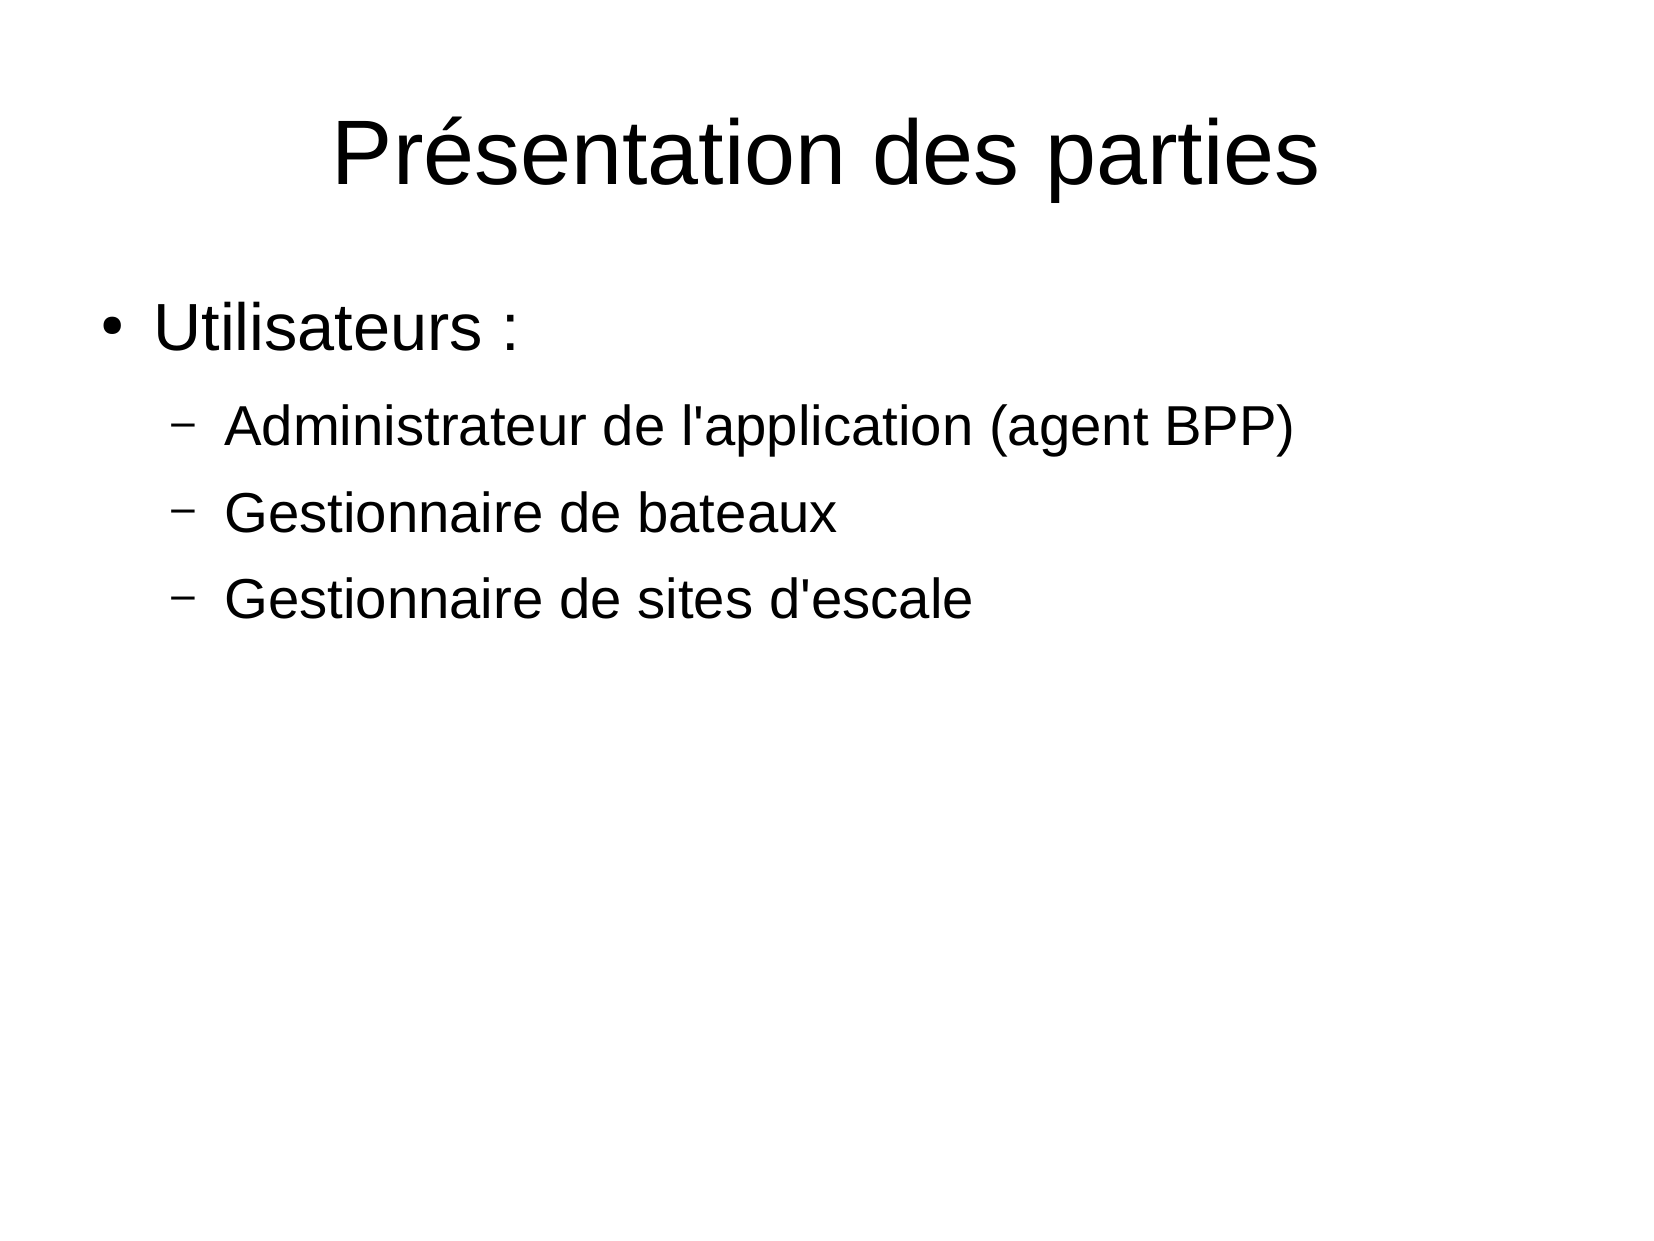

# Présentation des parties
Utilisateurs :
Administrateur de l'application (agent BPP)
Gestionnaire de bateaux
Gestionnaire de sites d'escale